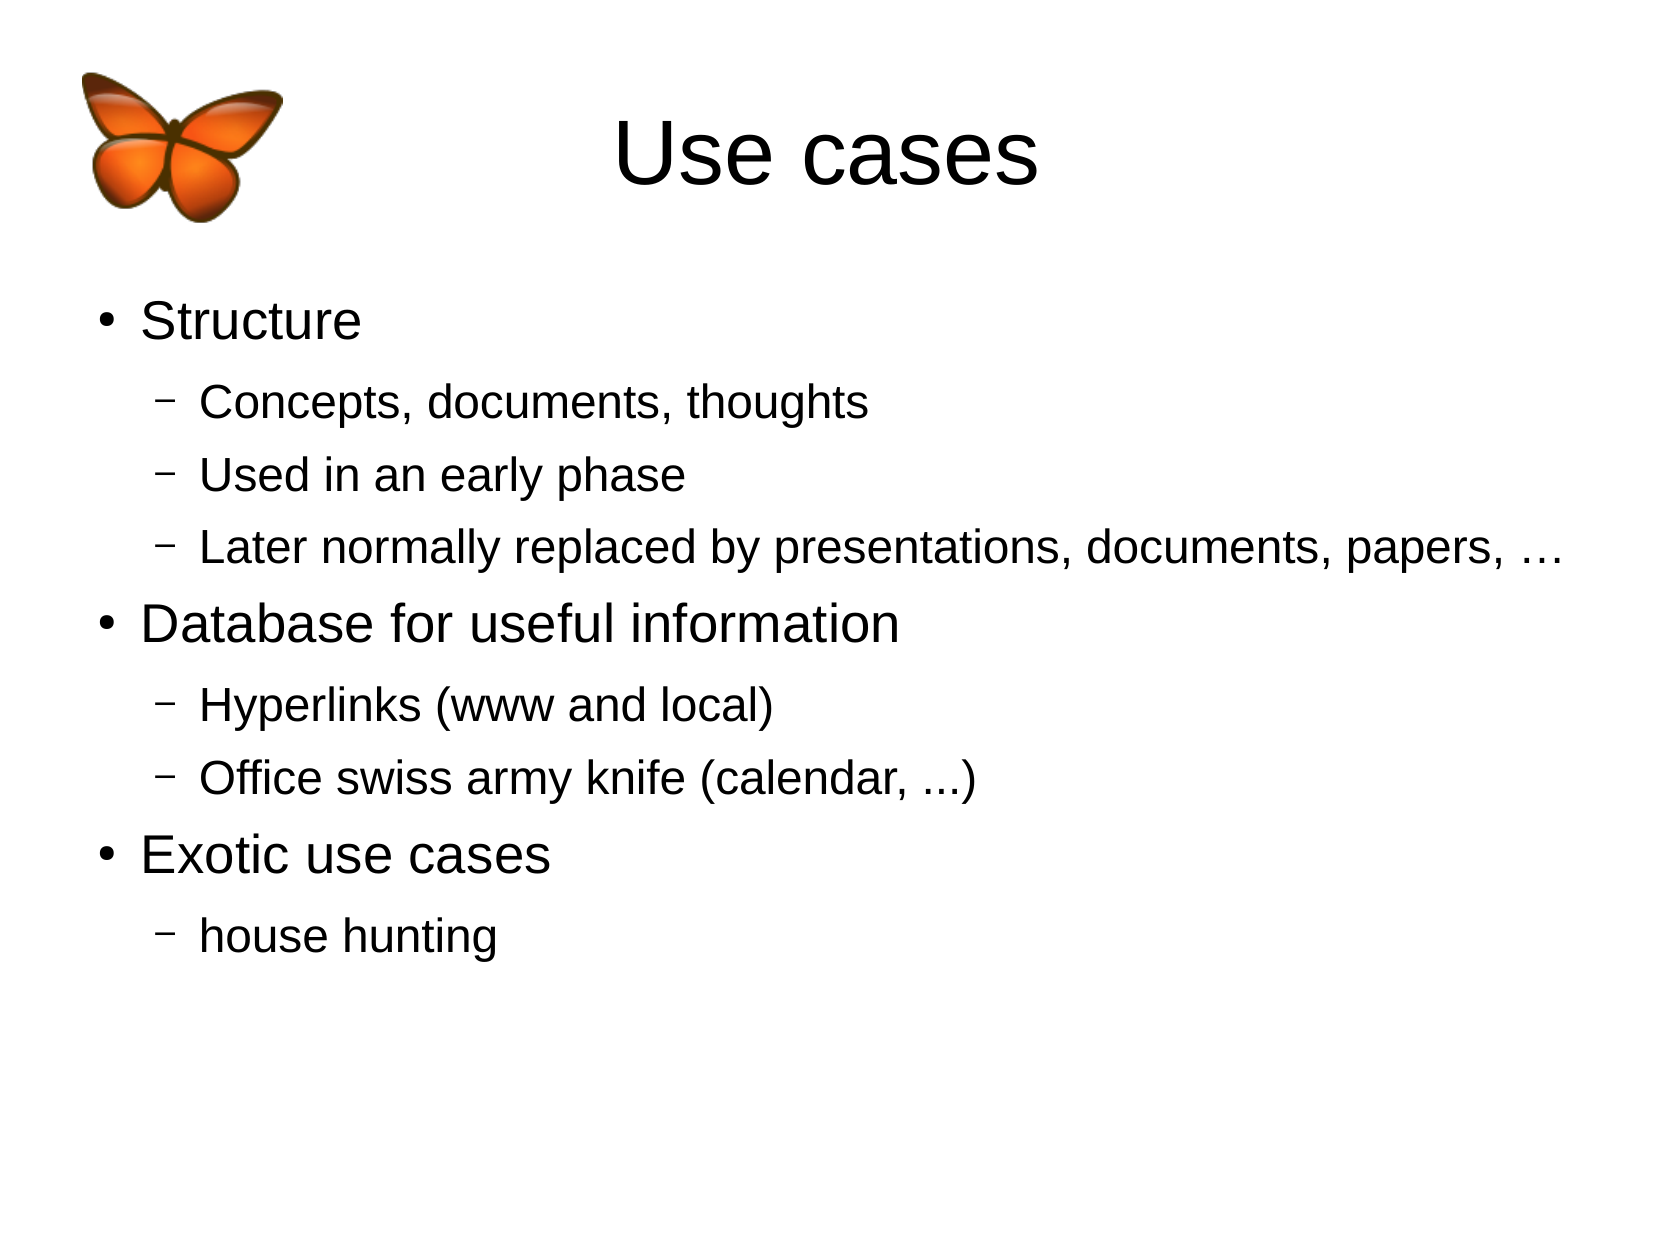

# Use cases
Structure
Concepts, documents, thoughts
Used in an early phase
Later normally replaced by presentations, documents, papers, …
Database for useful information
Hyperlinks (www and local)
Office swiss army knife (calendar, ...)
Exotic use cases
house hunting